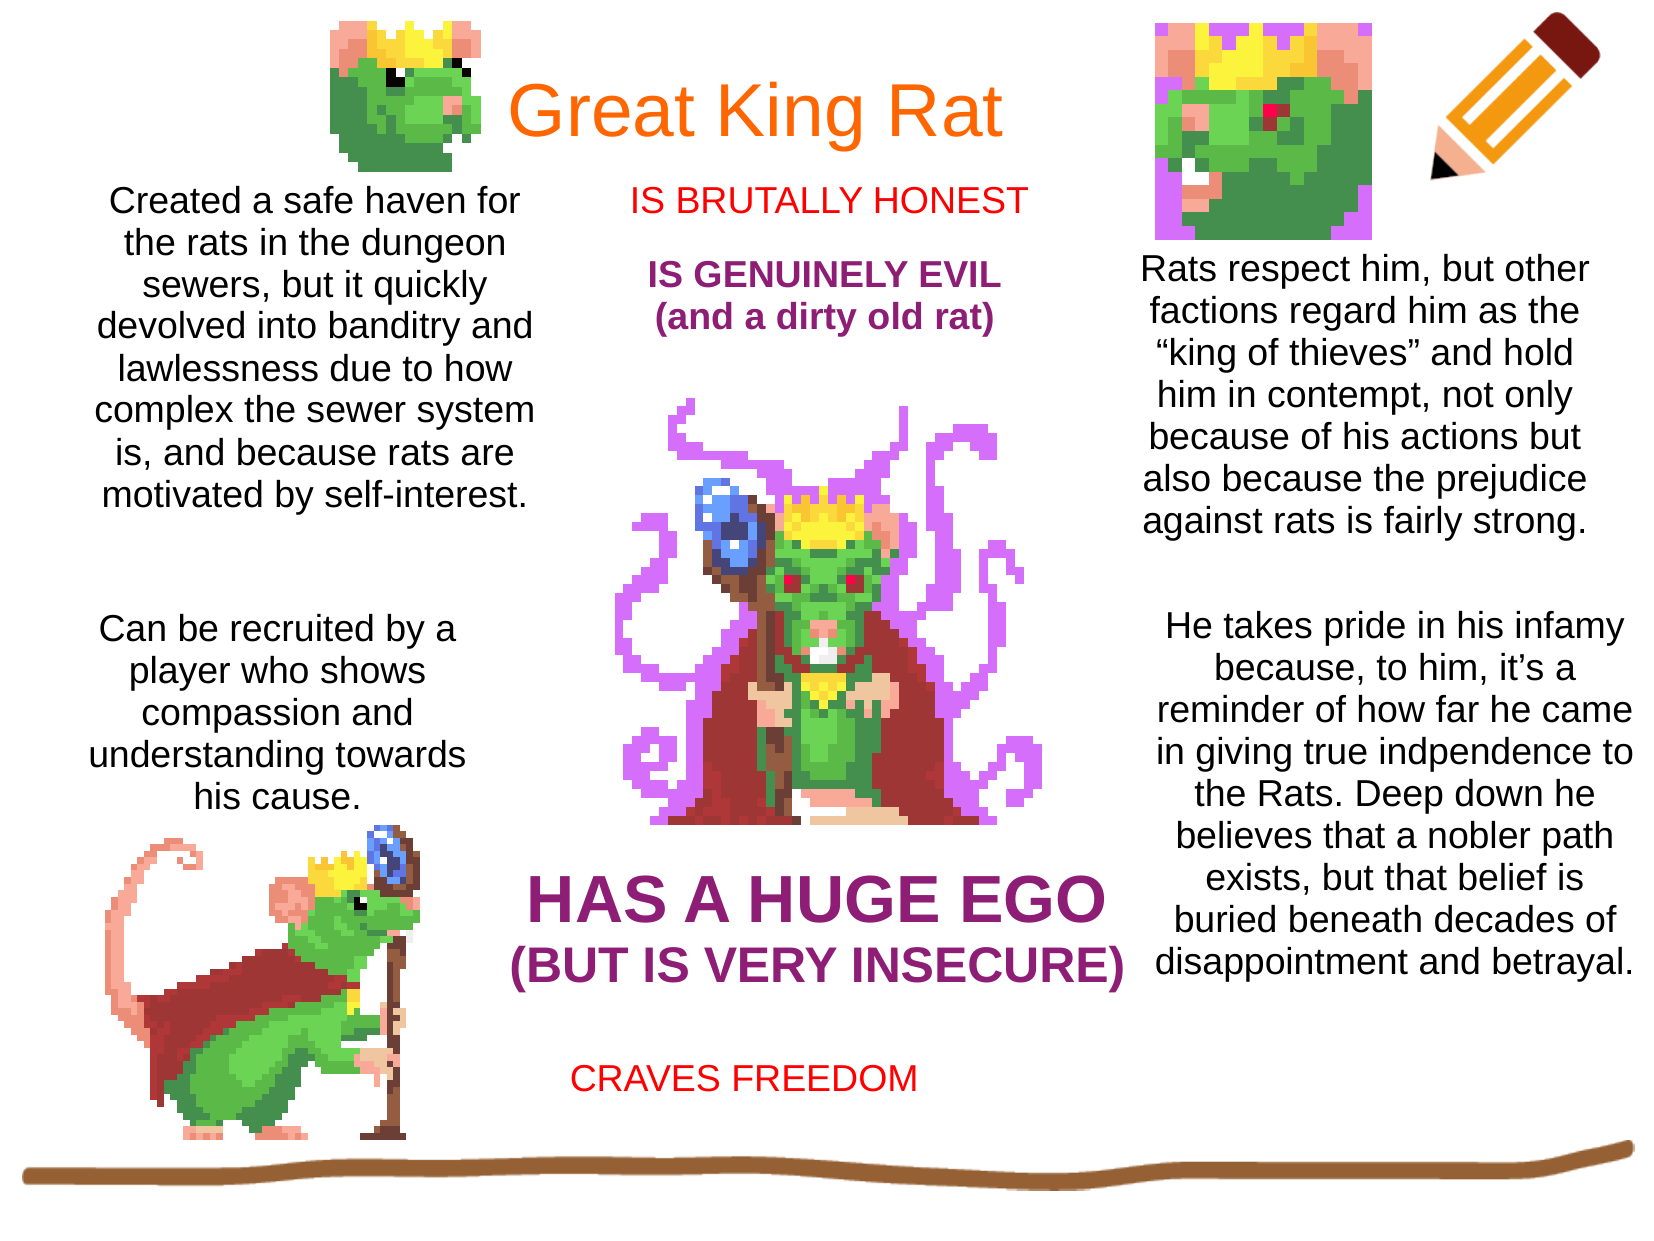

# Great King Rat
Created a safe haven for the rats in the dungeon sewers, but it quickly devolved into banditry and lawlessness due to how complex the sewer system is, and because rats are motivated by self-interest.
IS BRUTALLY HONEST
Rats respect him, but other factions regard him as the “king of thieves” and hold him in contempt, not only because of his actions but also because the prejudice against rats is fairly strong.
IS GENUINELY EVIL
(and a dirty old rat)
He takes pride in his infamy because, to him, it’s a reminder of how far he came in giving true indpendence to the Rats. Deep down he believes that a nobler path exists, but that belief is buried beneath decades of disappointment and betrayal.
Can be recruited by a player who shows compassion and understanding towards his cause.
HAS A HUGE EGO
(BUT IS VERY INSECURE)
CRAVES FREEDOM